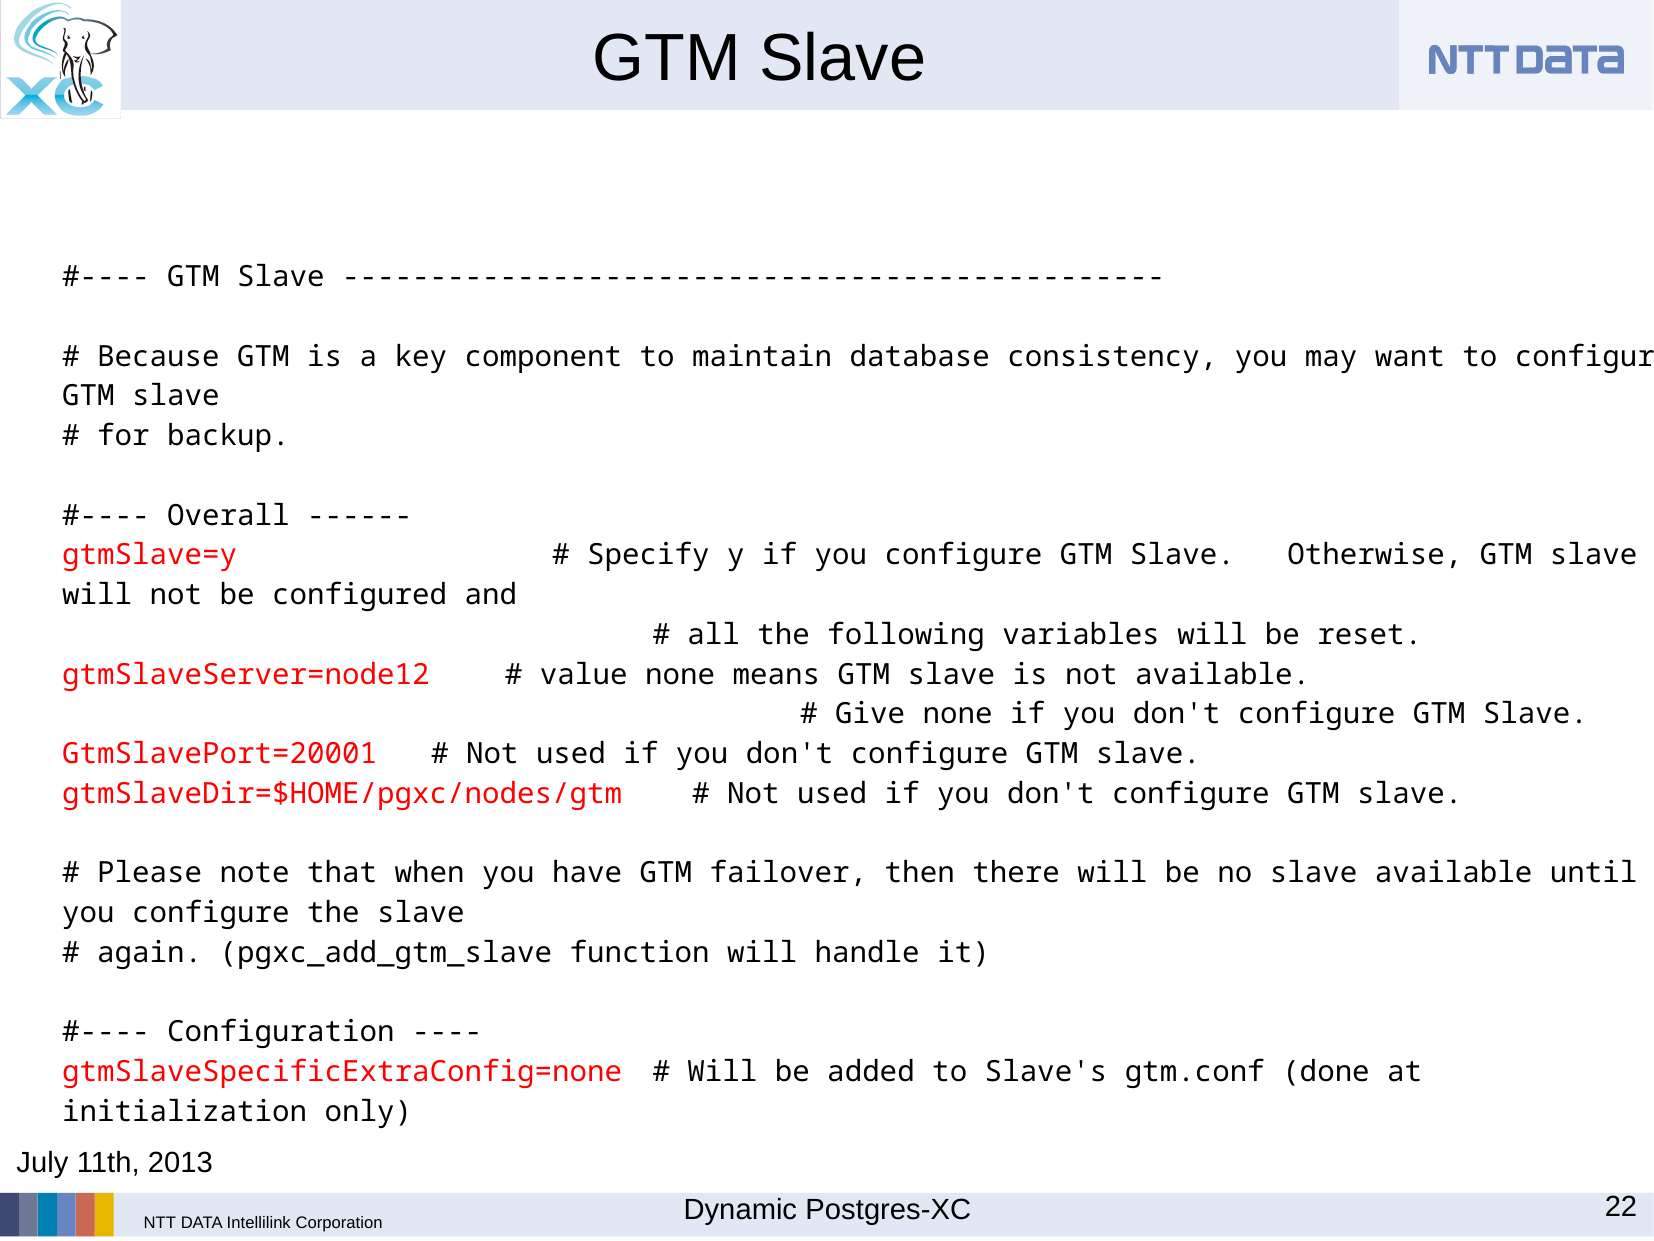

# GTM Slave
#---- GTM Slave -----------------------------------------------
# Because GTM is a key component to maintain database consistency, you may want to configure GTM slave
# for backup.
#---- Overall ------
gtmSlave=y # Specify y if you configure GTM Slave. Otherwise, GTM slave will not be configured and
 		# all the following variables will be reset.
gtmSlaveServer=node12 	# value none means GTM slave is not available.
 	# Give none if you don't configure GTM Slave.
GtmSlavePort=20001	# Not used if you don't configure GTM slave.
gtmSlaveDir=$HOME/pgxc/nodes/gtm # Not used if you don't configure GTM slave.
# Please note that when you have GTM failover, then there will be no slave available until you configure the slave
# again. (pgxc_add_gtm_slave function will handle it)
#---- Configuration ----
gtmSlaveSpecificExtraConfig=none 	# Will be added to Slave's gtm.conf (done at initialization only)
July 11th, 2013
22
Dynamic Postgres-XC